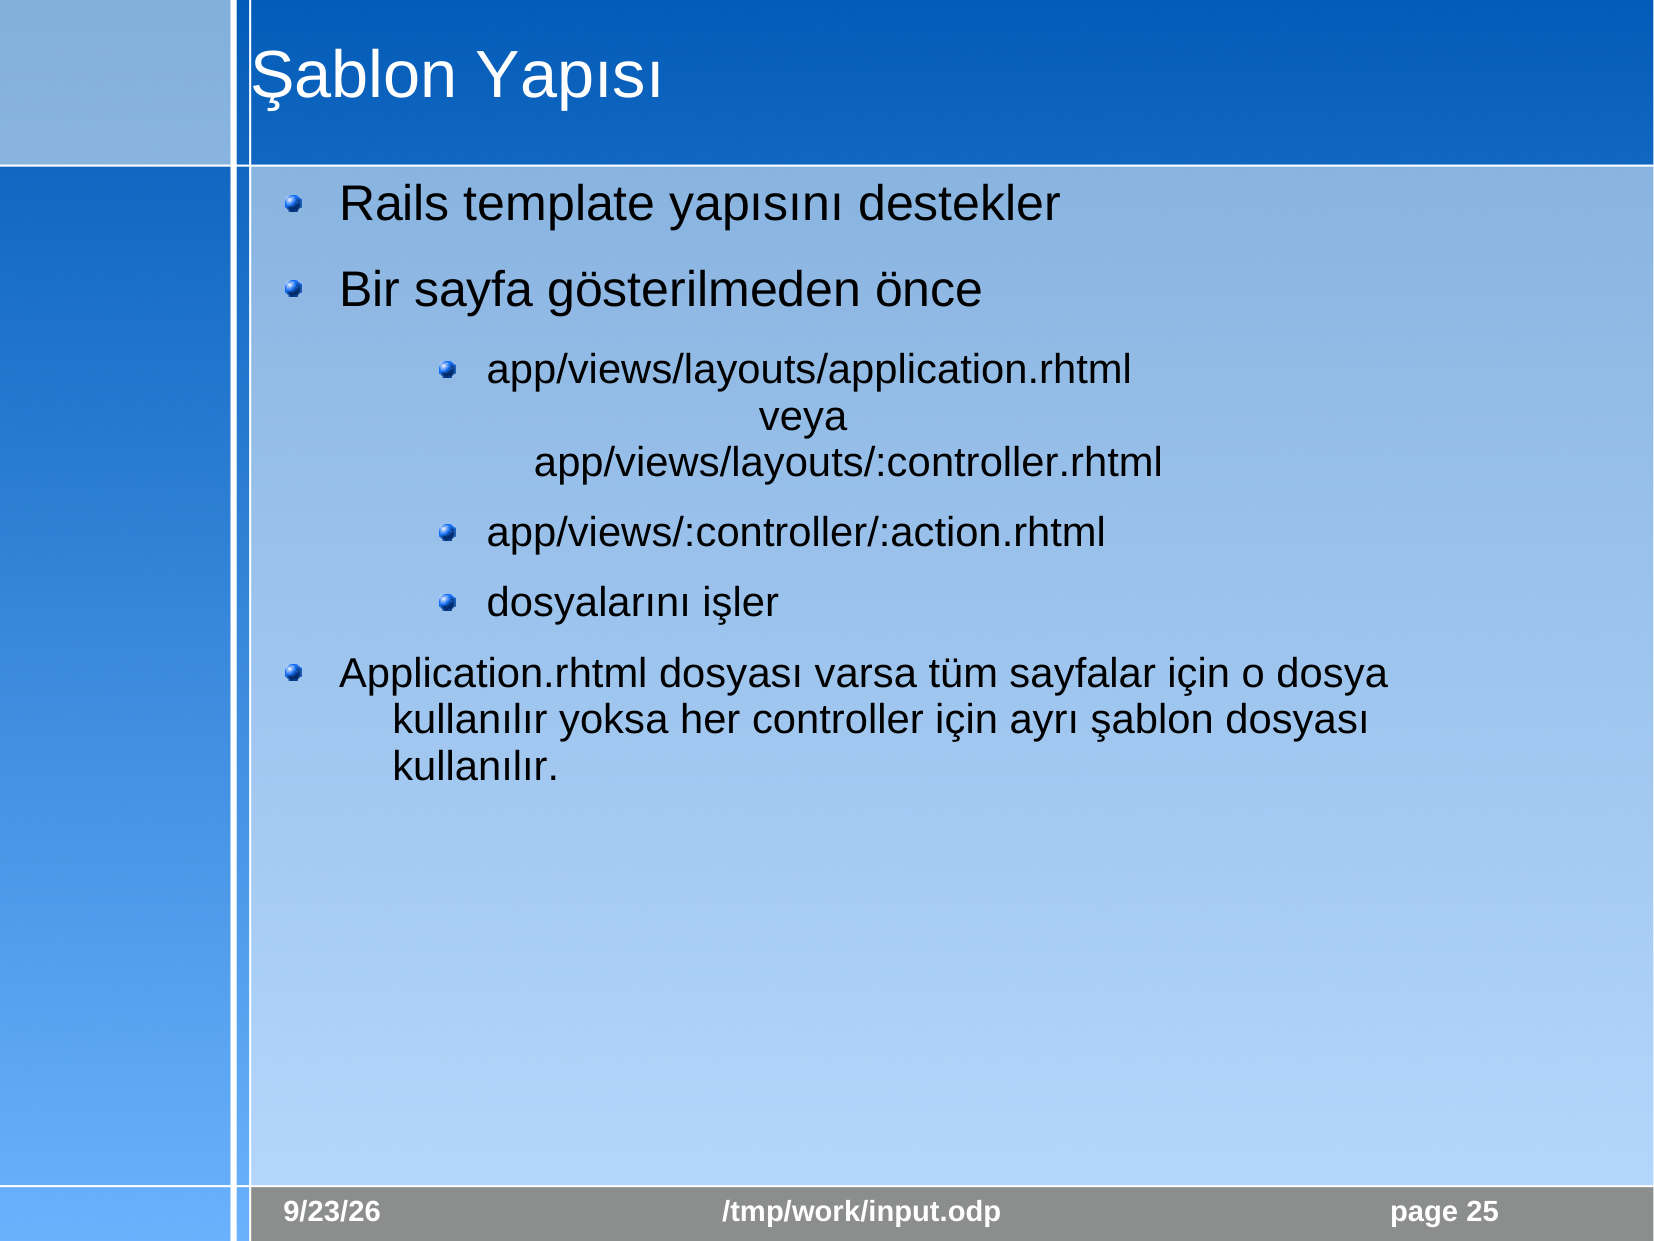

# Şablon Yapısı
Rails template yapısını destekler
Bir sayfa gösterilmeden önce
app/views/layouts/application.rhtml
			veya
app/views/layouts/:controller.rhtml
app/views/:controller/:action.rhtml
dosyalarını işler
Application.rhtml dosyası varsa tüm sayfalar için o dosya kullanılır yoksa her controller için ayrı şablon dosyası kullanılır.